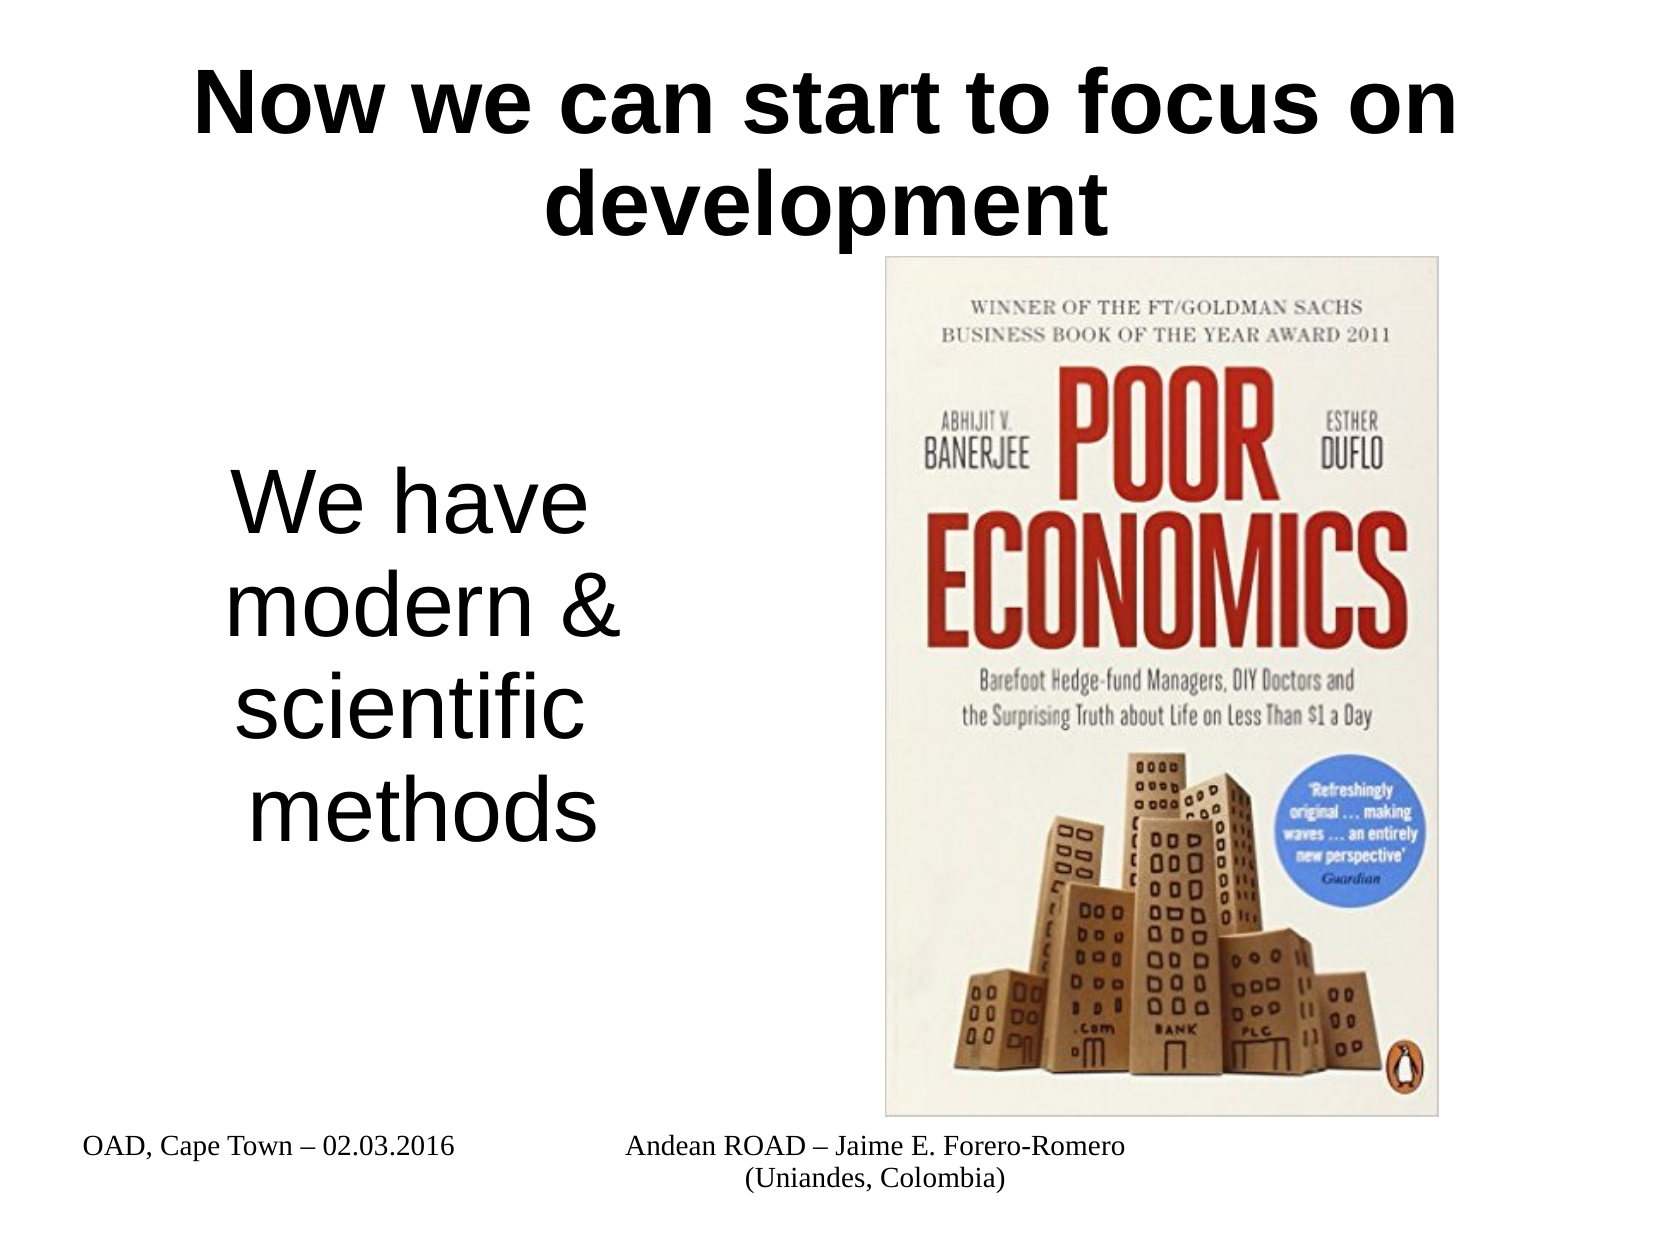

# Now we can start to focus on development
We have
modern & scientific
methods